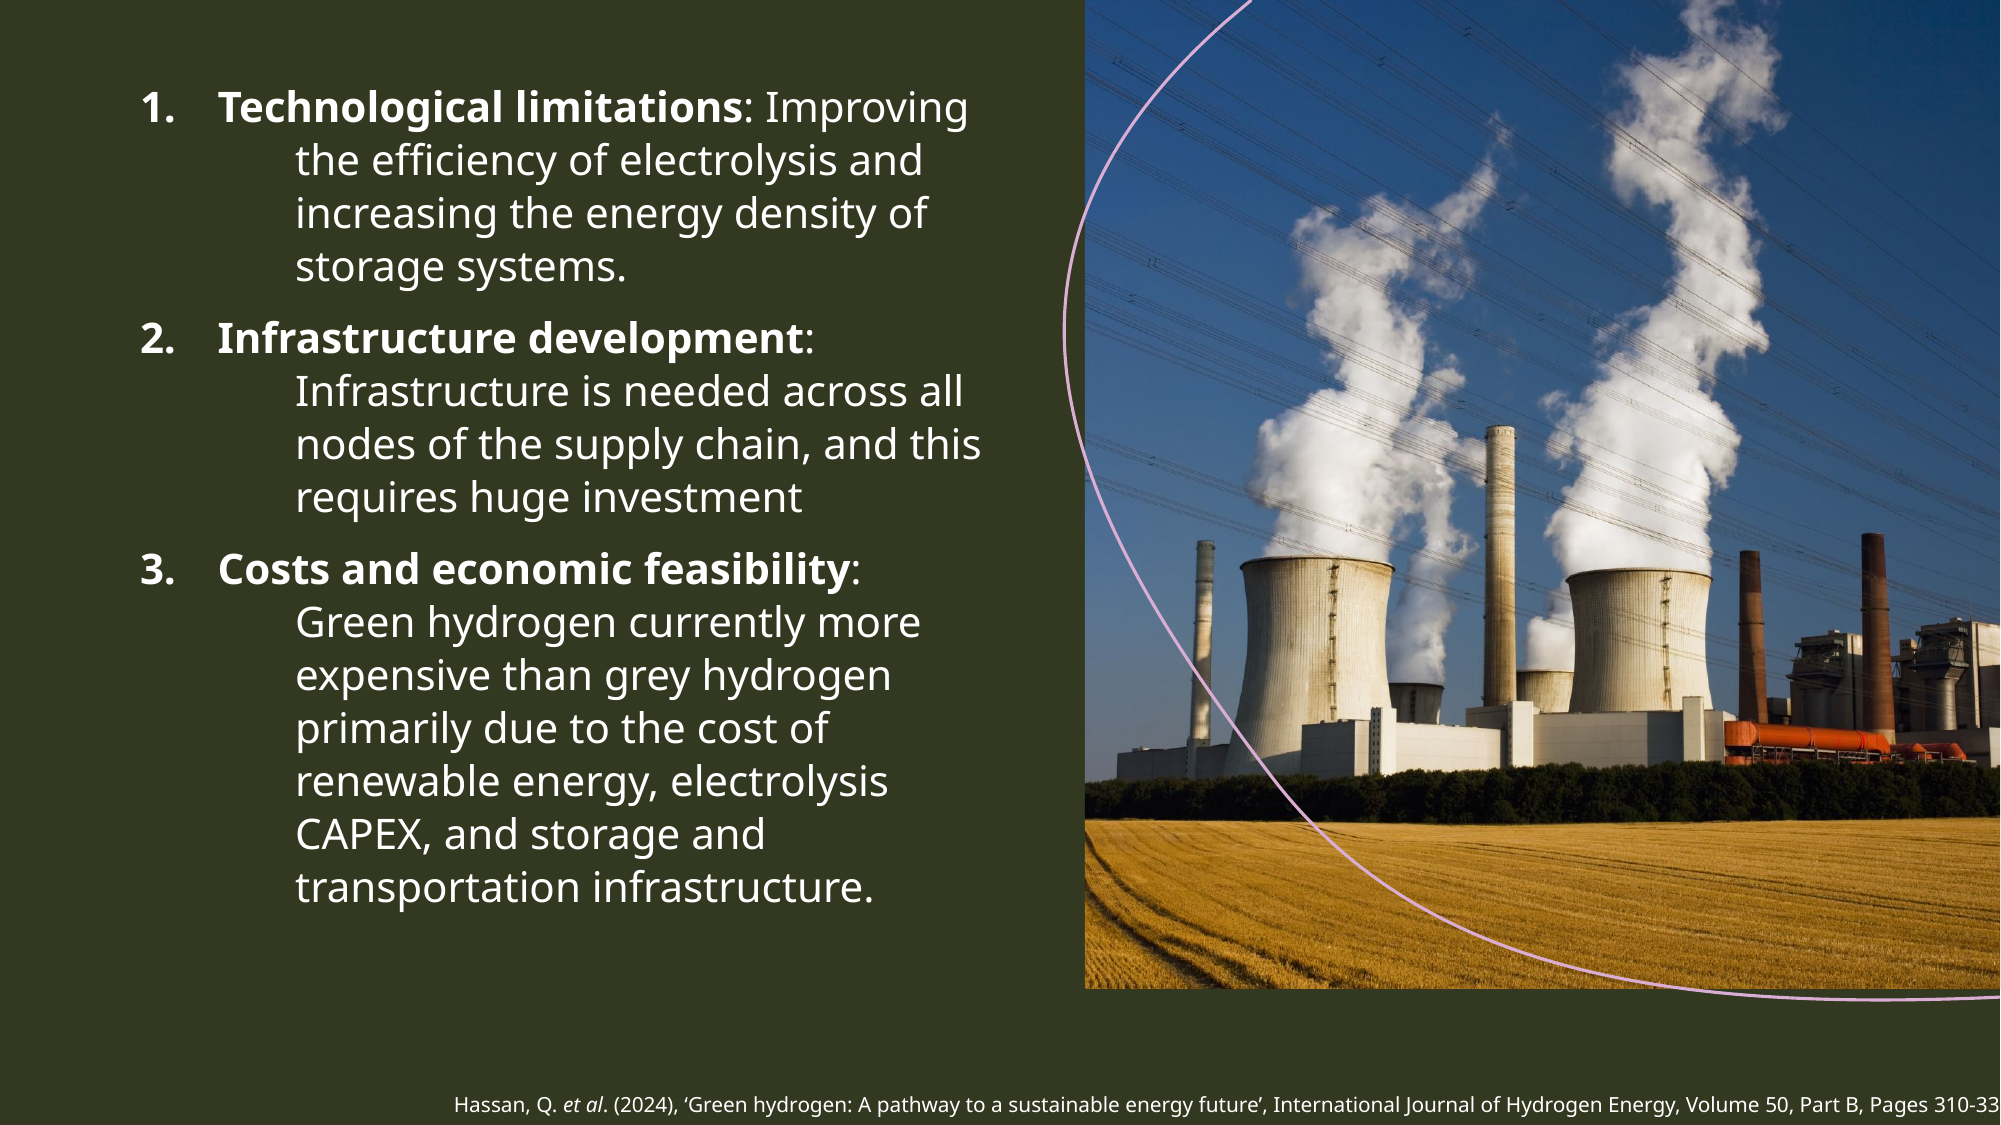

# Technological limitations: Improving the efficiency of electrolysis and increasing the energy density of storage systems.
Infrastructure development: Infrastructure is needed across all nodes of the supply chain, and this requires huge investment
Costs and economic feasibility: Green hydrogen currently more expensive than grey hydrogen primarily due to the cost of renewable energy, electrolysis CAPEX, and storage and transportation infrastructure.
Hassan, Q. et al. (2024), ‘Green hydrogen: A pathway to a sustainable energy future’, International Journal of Hydrogen Energy, Volume 50, Part B, Pages 310-333